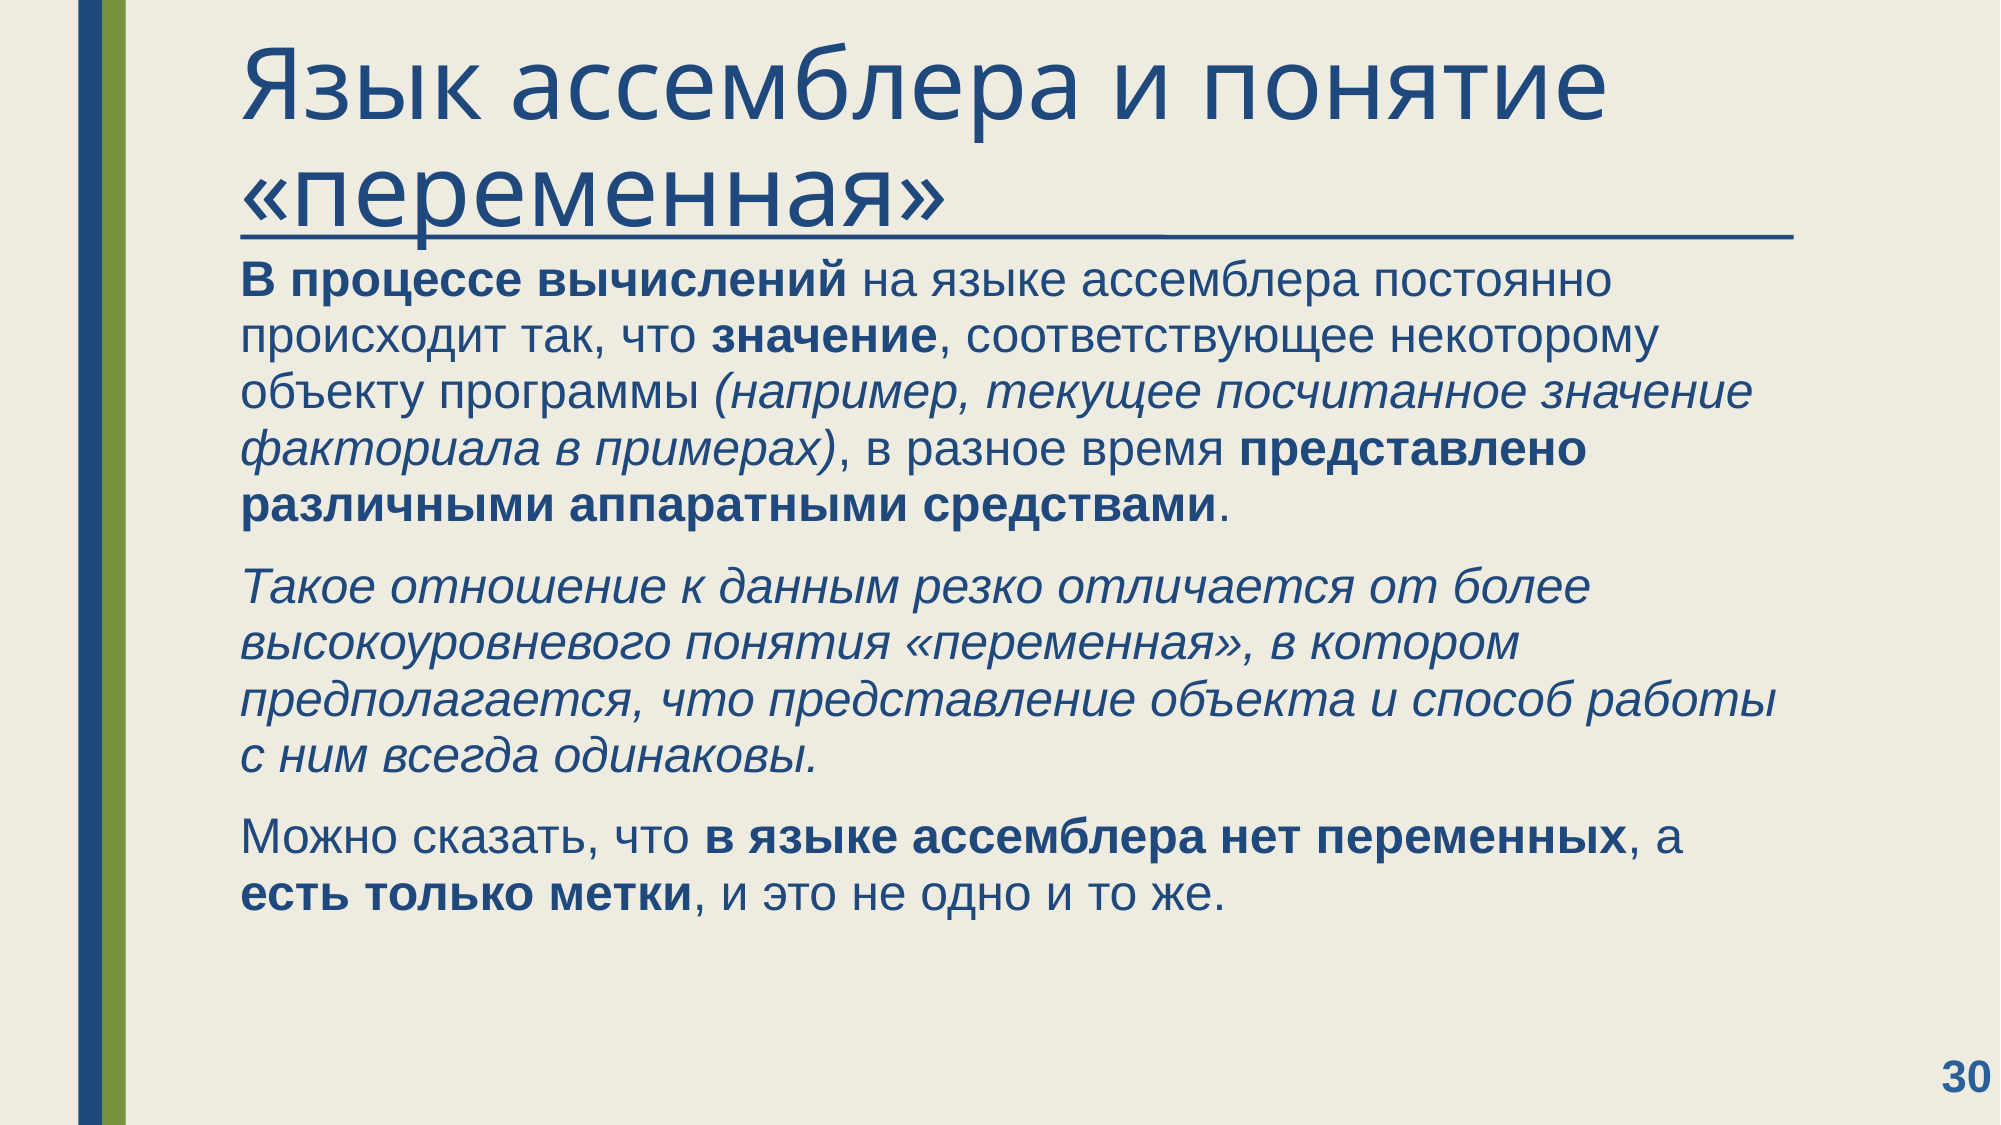

# Язык ассемблера и понятие «переменная»
В процессе вычислений на языке ассемблера постоянно происходит так, что значение, соответствующее некоторому объекту программы (например, текущее посчитанное значение факториала в примерах), в разное время представлено различными аппаратными средствами.
Такое отношение к данным резко отличается от более высокоуровневого понятия «переменная», в котором предполагается, что представление объекта и способ работы с ним всегда одинаковы.
Можно сказать, что в языке ассемблера нет переменных, а есть только метки, и это не одно и то же.